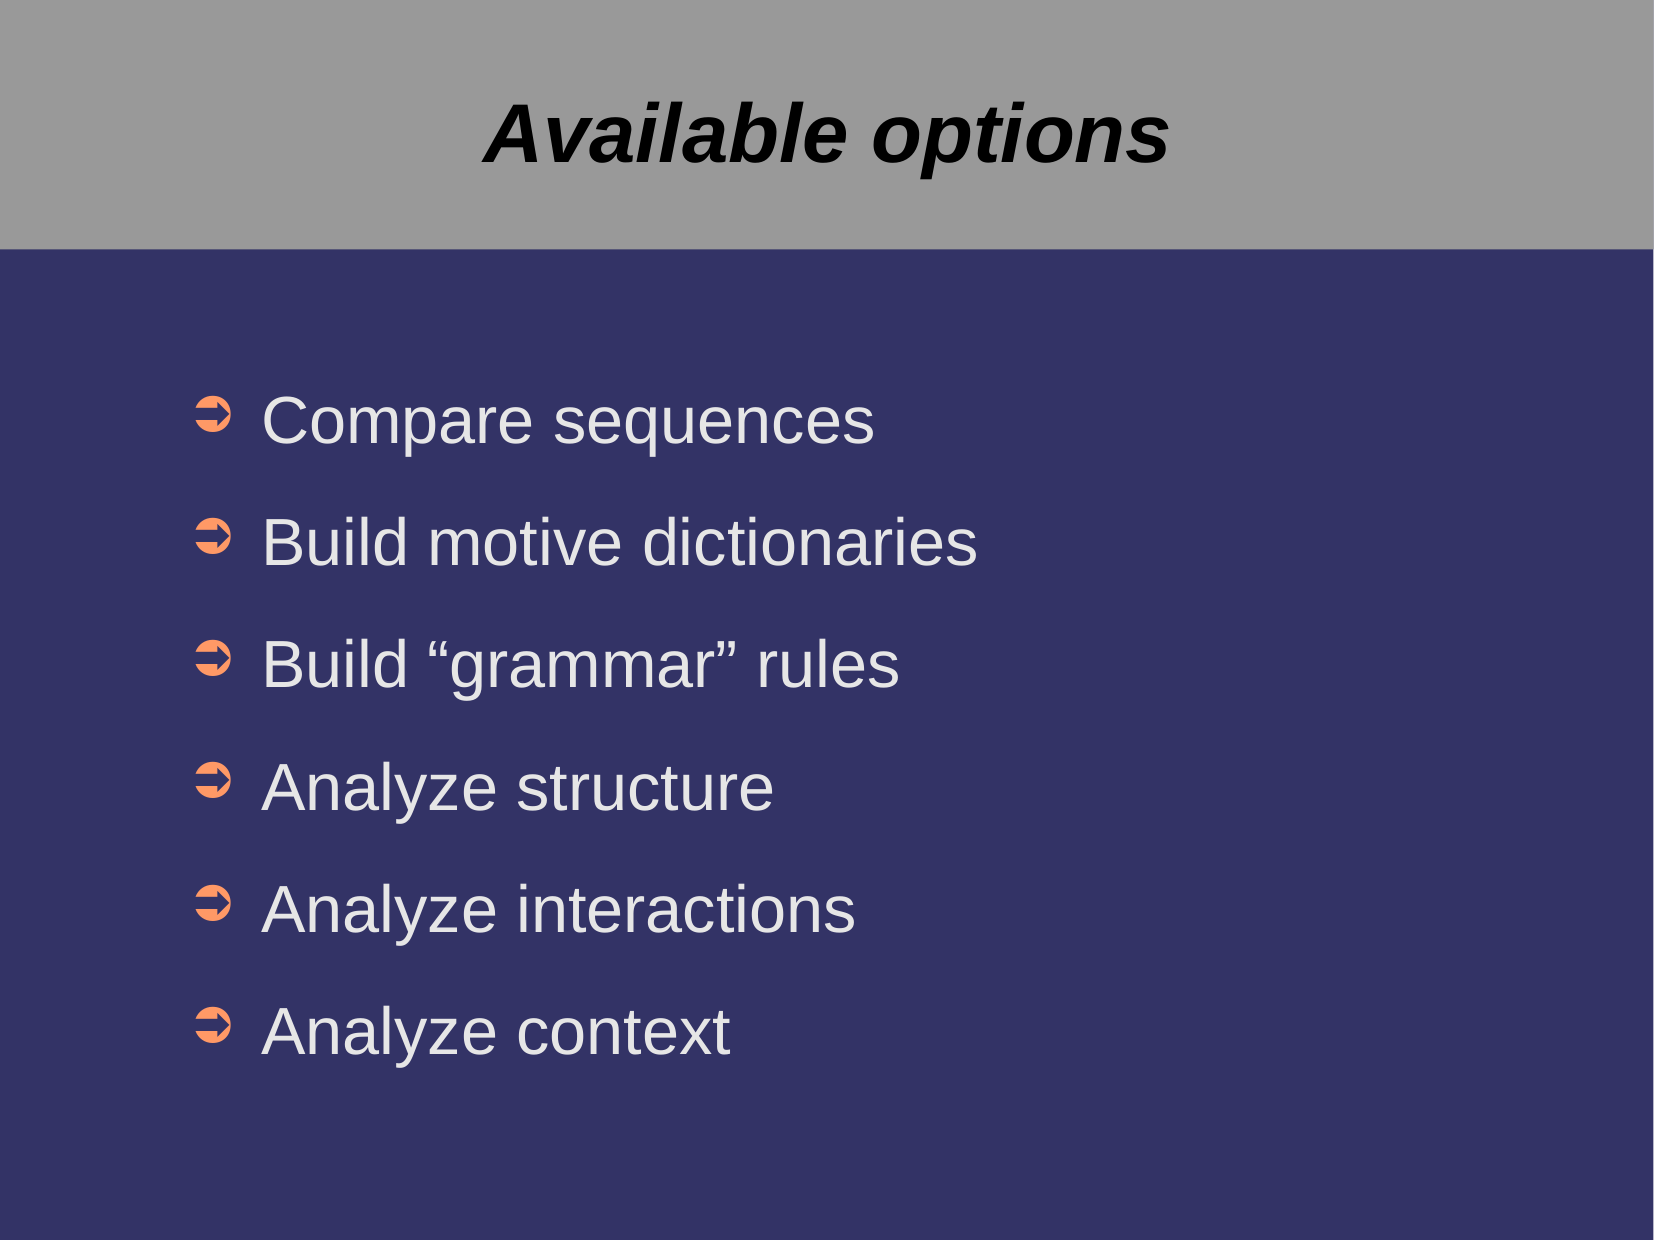

# Available options
Compare sequences
Build motive dictionaries
Build “grammar” rules
Analyze structure
Analyze interactions
Analyze context